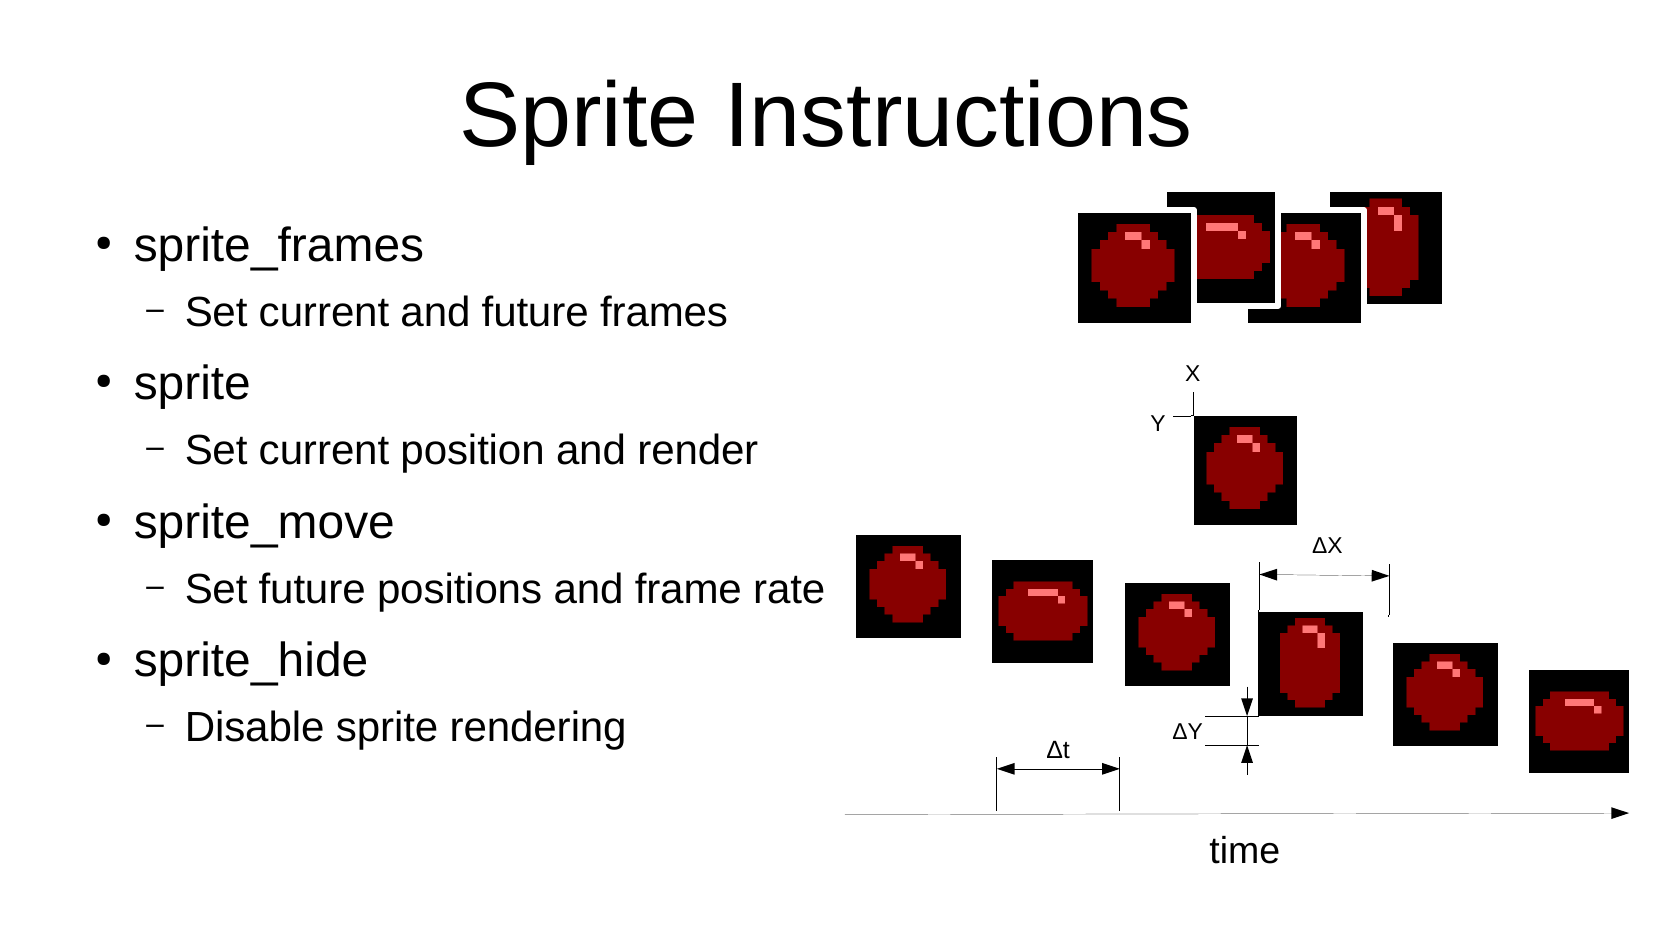

# Sprite Instructions
sprite_frames
Set current and future frames
sprite
Set current position and render
sprite_move
Set future positions and frame rate
sprite_hide
Disable sprite rendering
X
Y
ΔX
ΔY
time